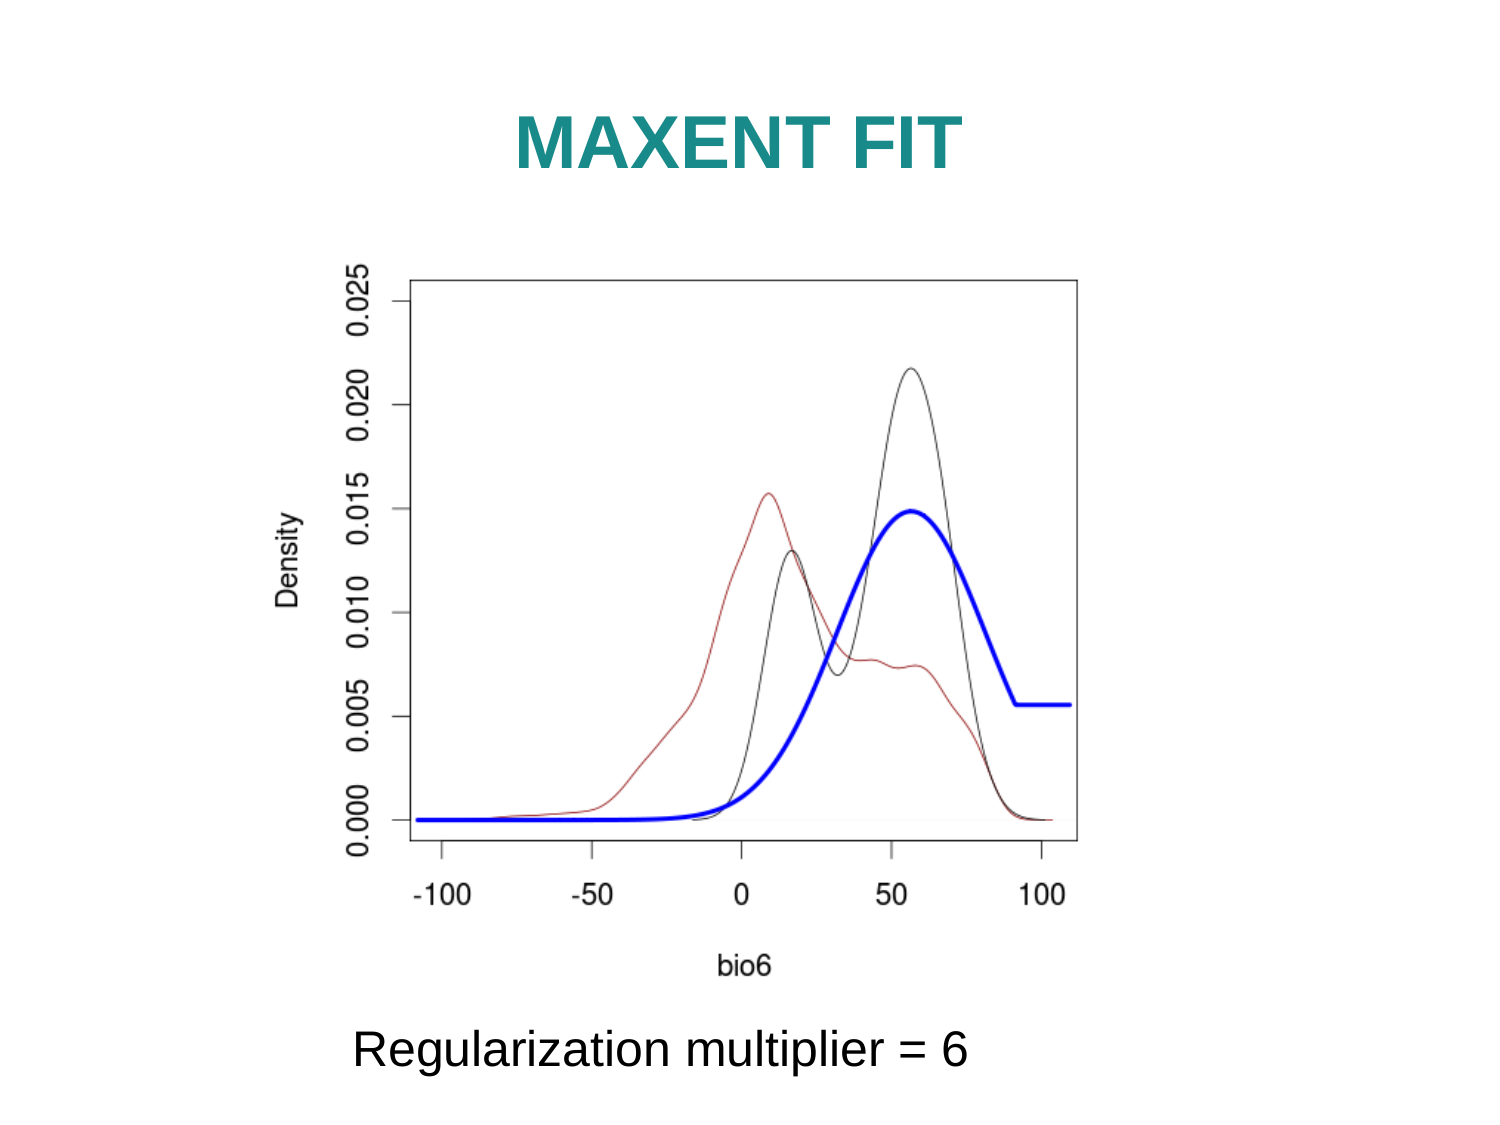

# MAXENT FIT
Regularization multiplier = 6